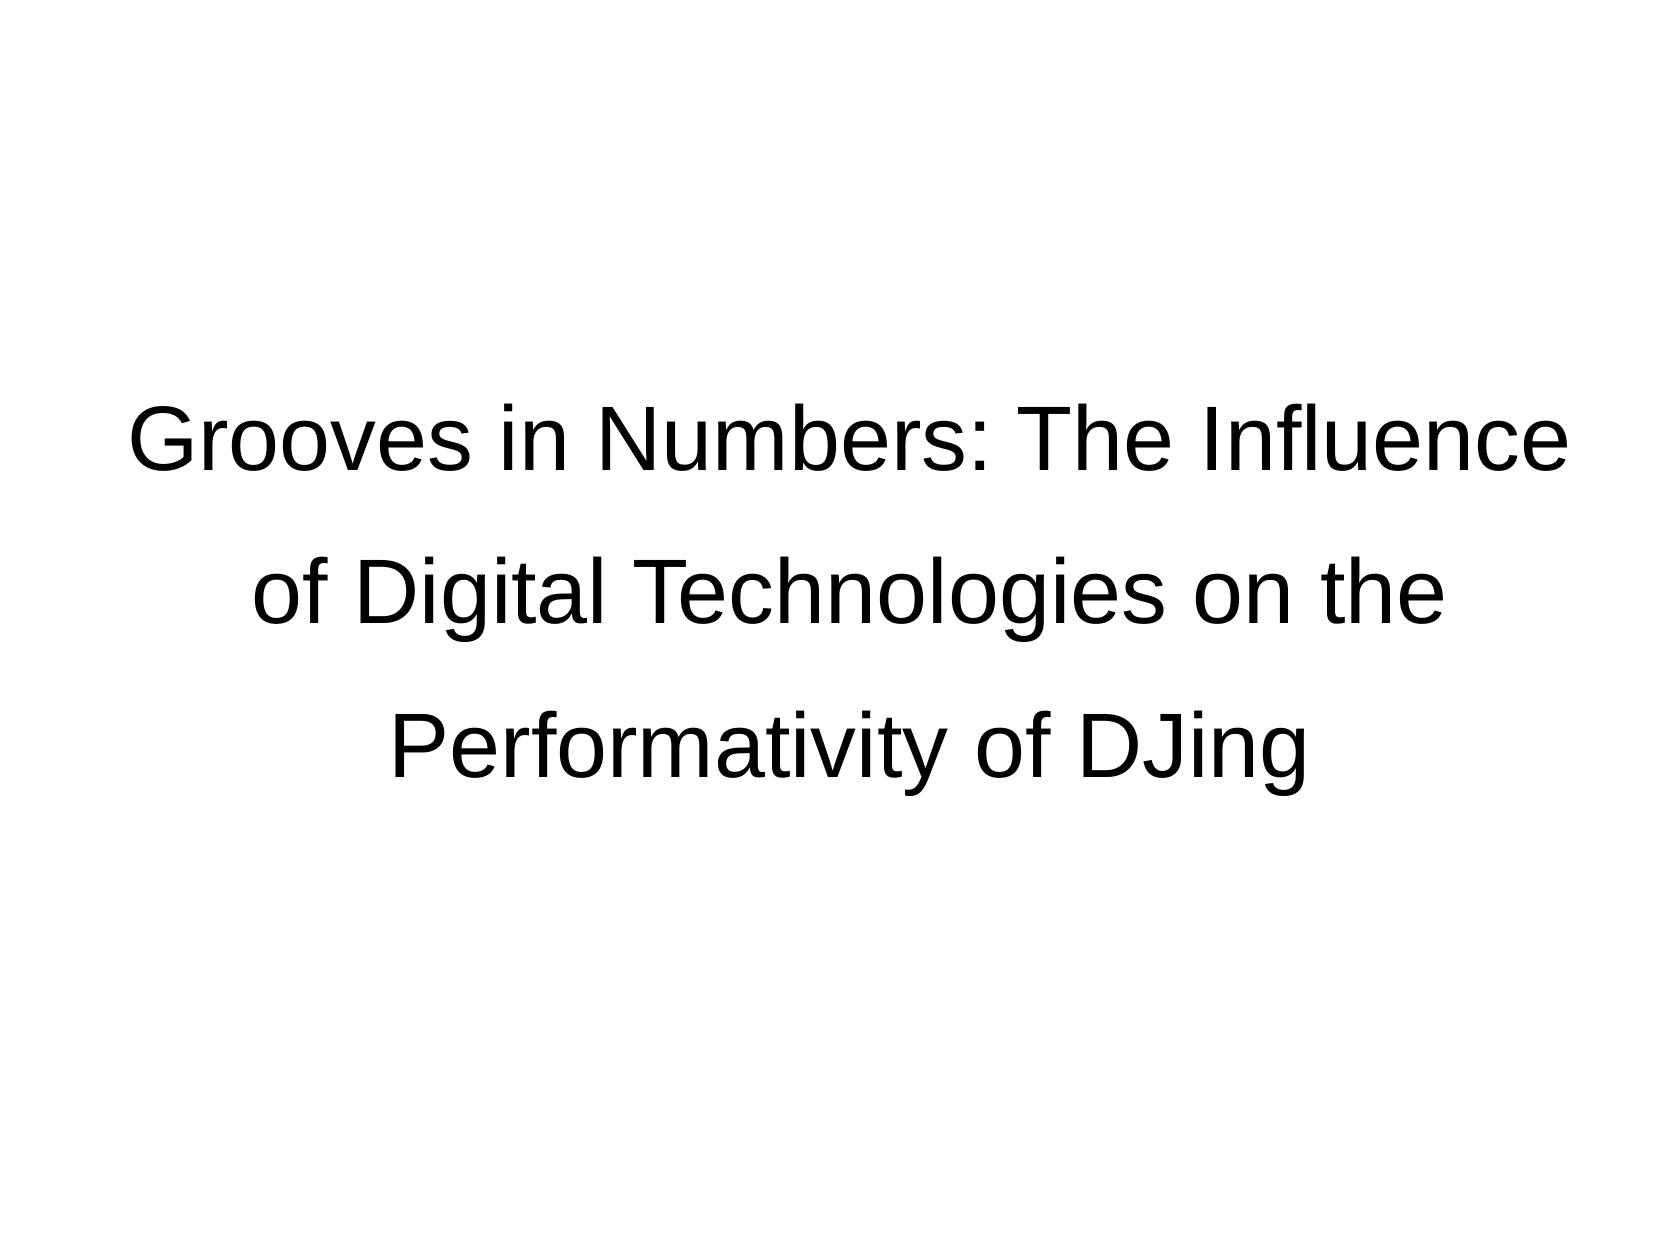

# Grooves in Numbers: The Influence of Digital Technologies on the Performativity of DJing